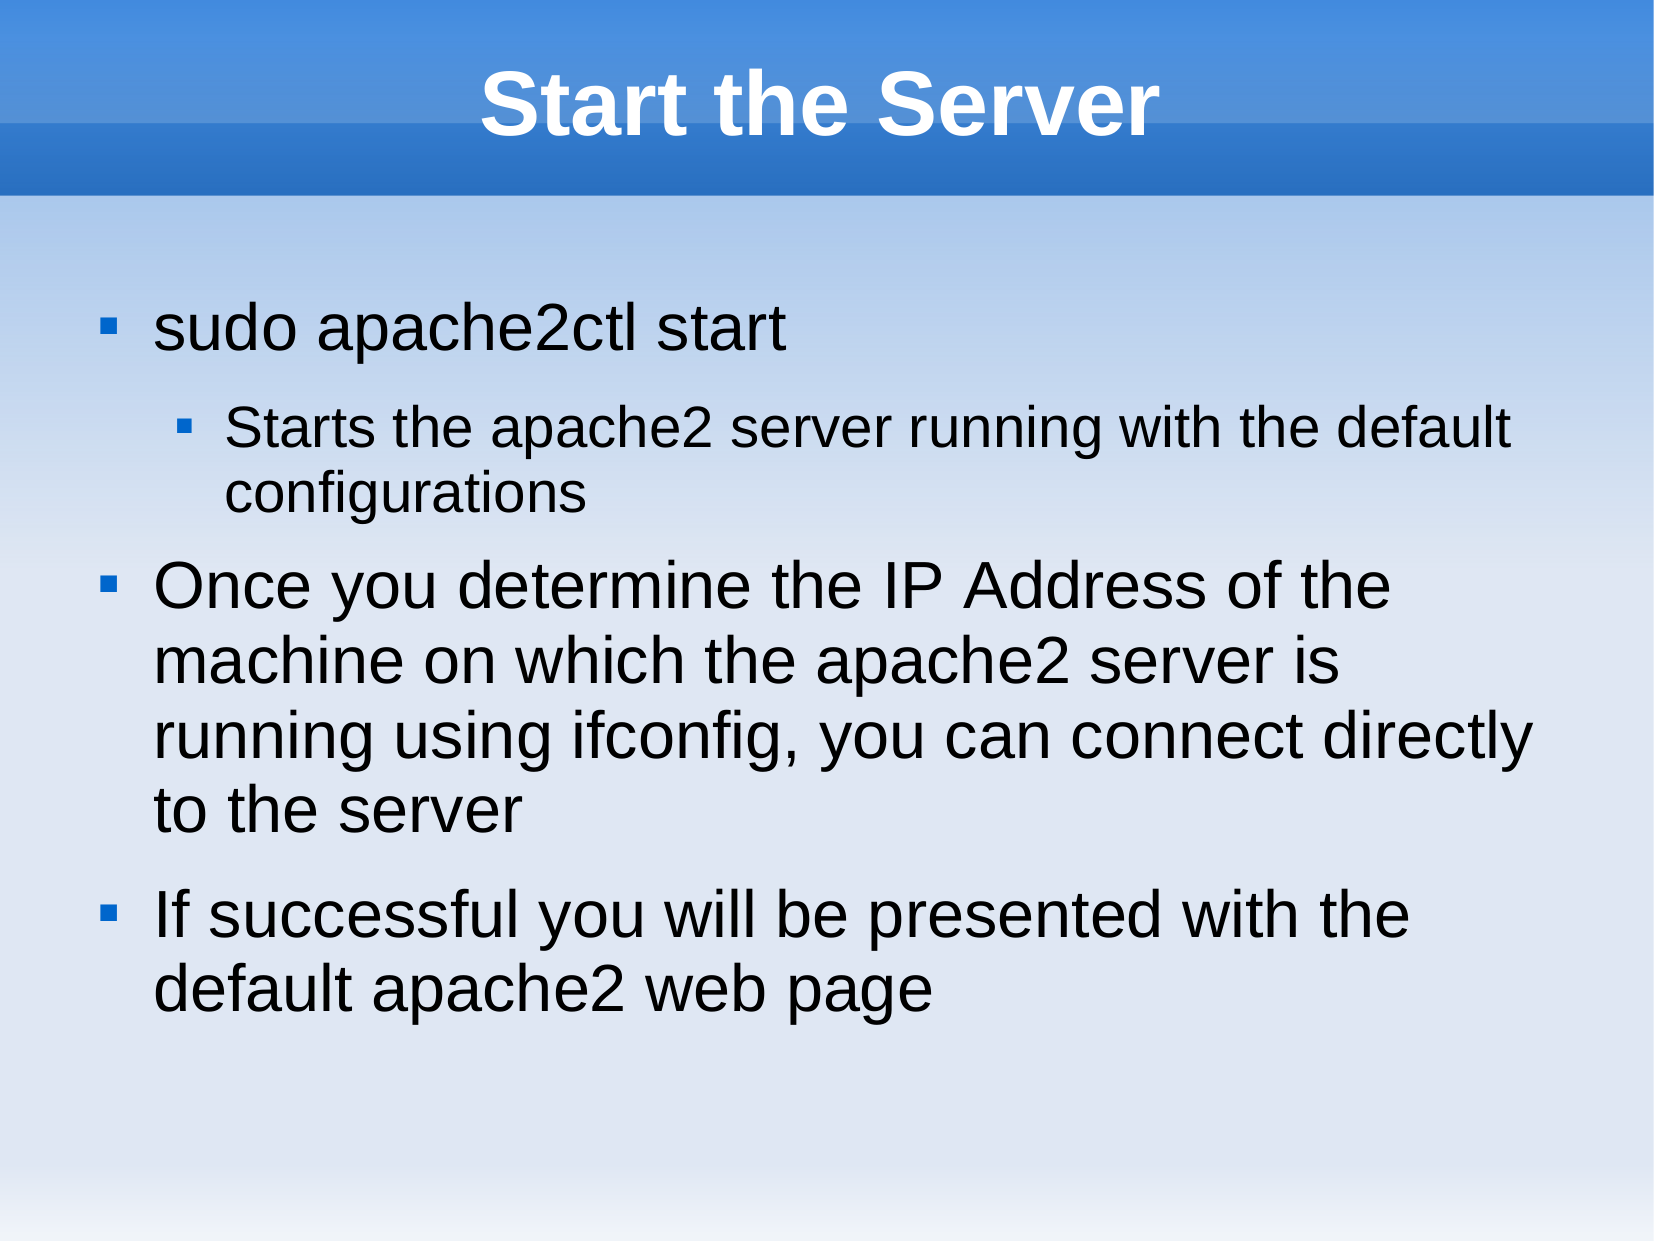

# Start the Server
sudo apache2ctl start
Starts the apache2 server running with the default configurations
Once you determine the IP Address of the machine on which the apache2 server is running using ifconfig, you can connect directly to the server
If successful you will be presented with the default apache2 web page